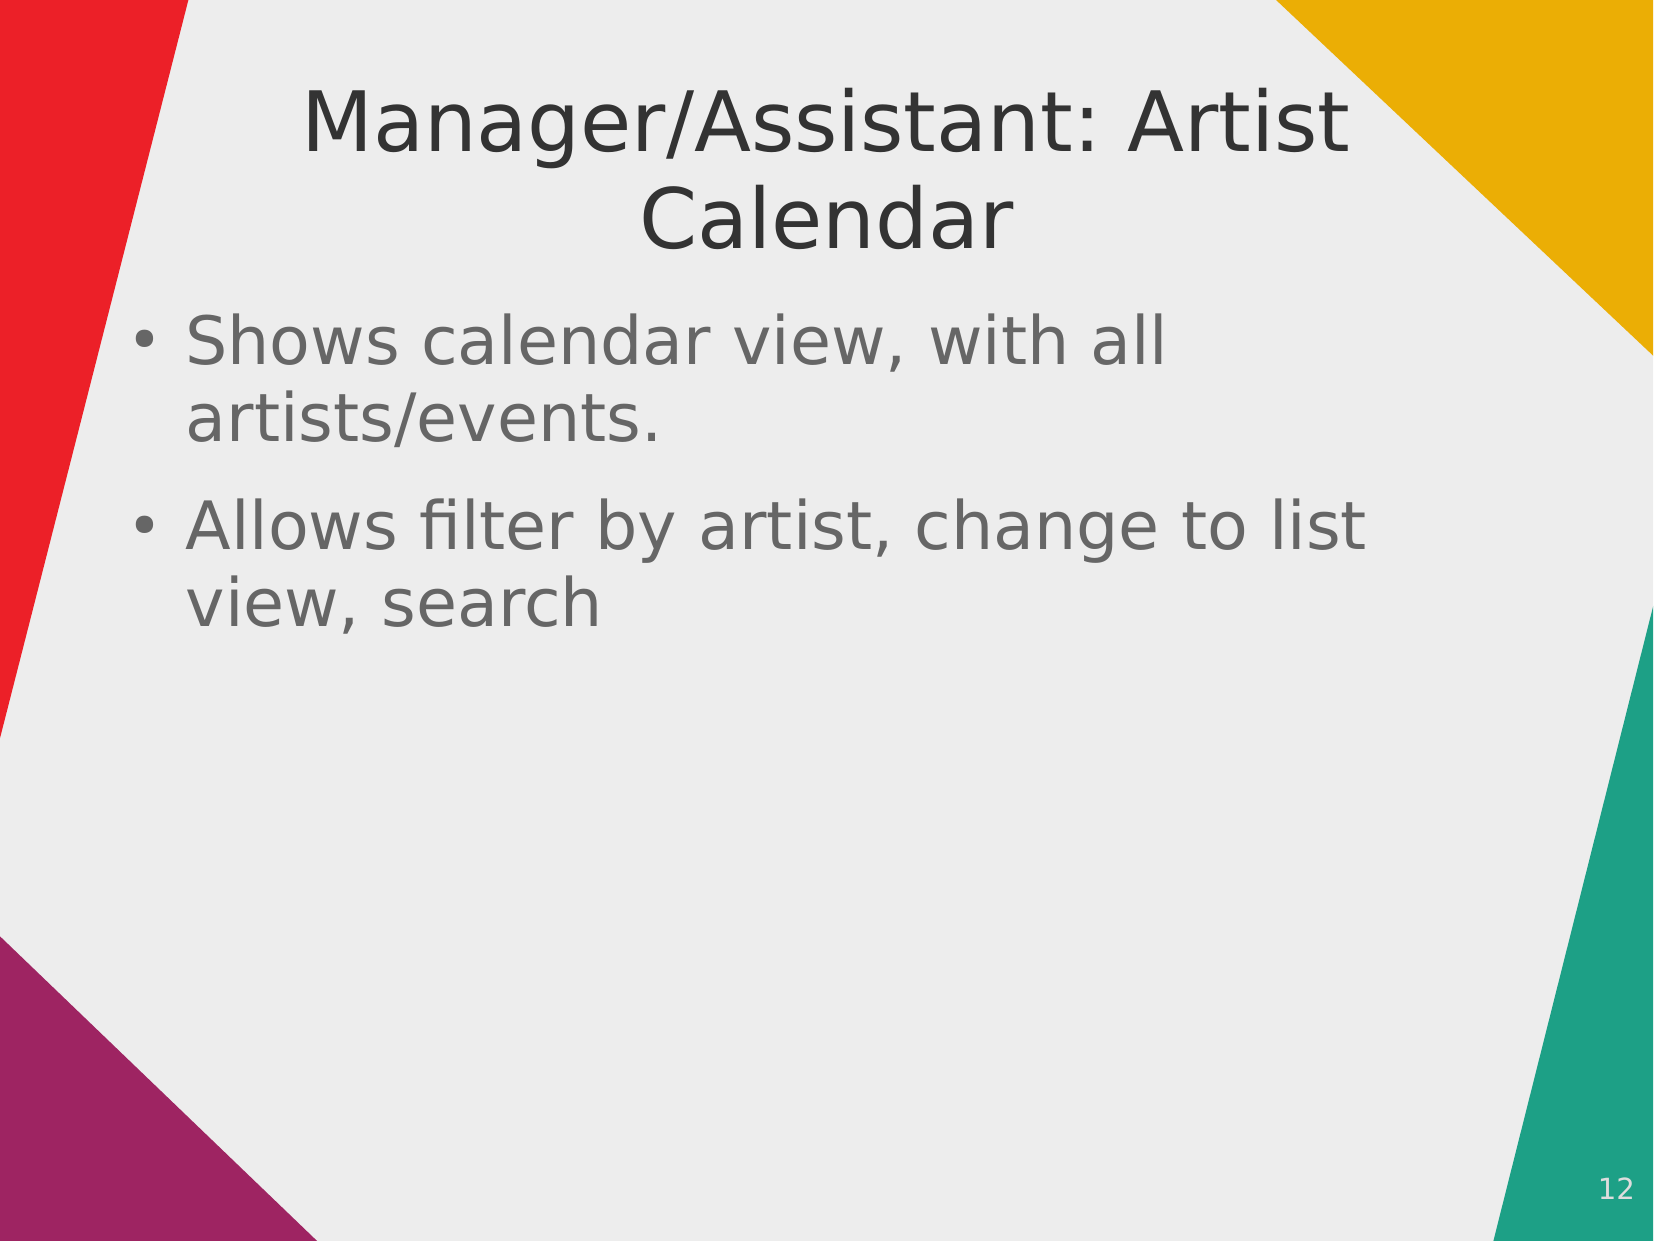

# Manager/Assistant: Artist Calendar
Shows calendar view, with all artists/events.
Allows filter by artist, change to list view, search
12